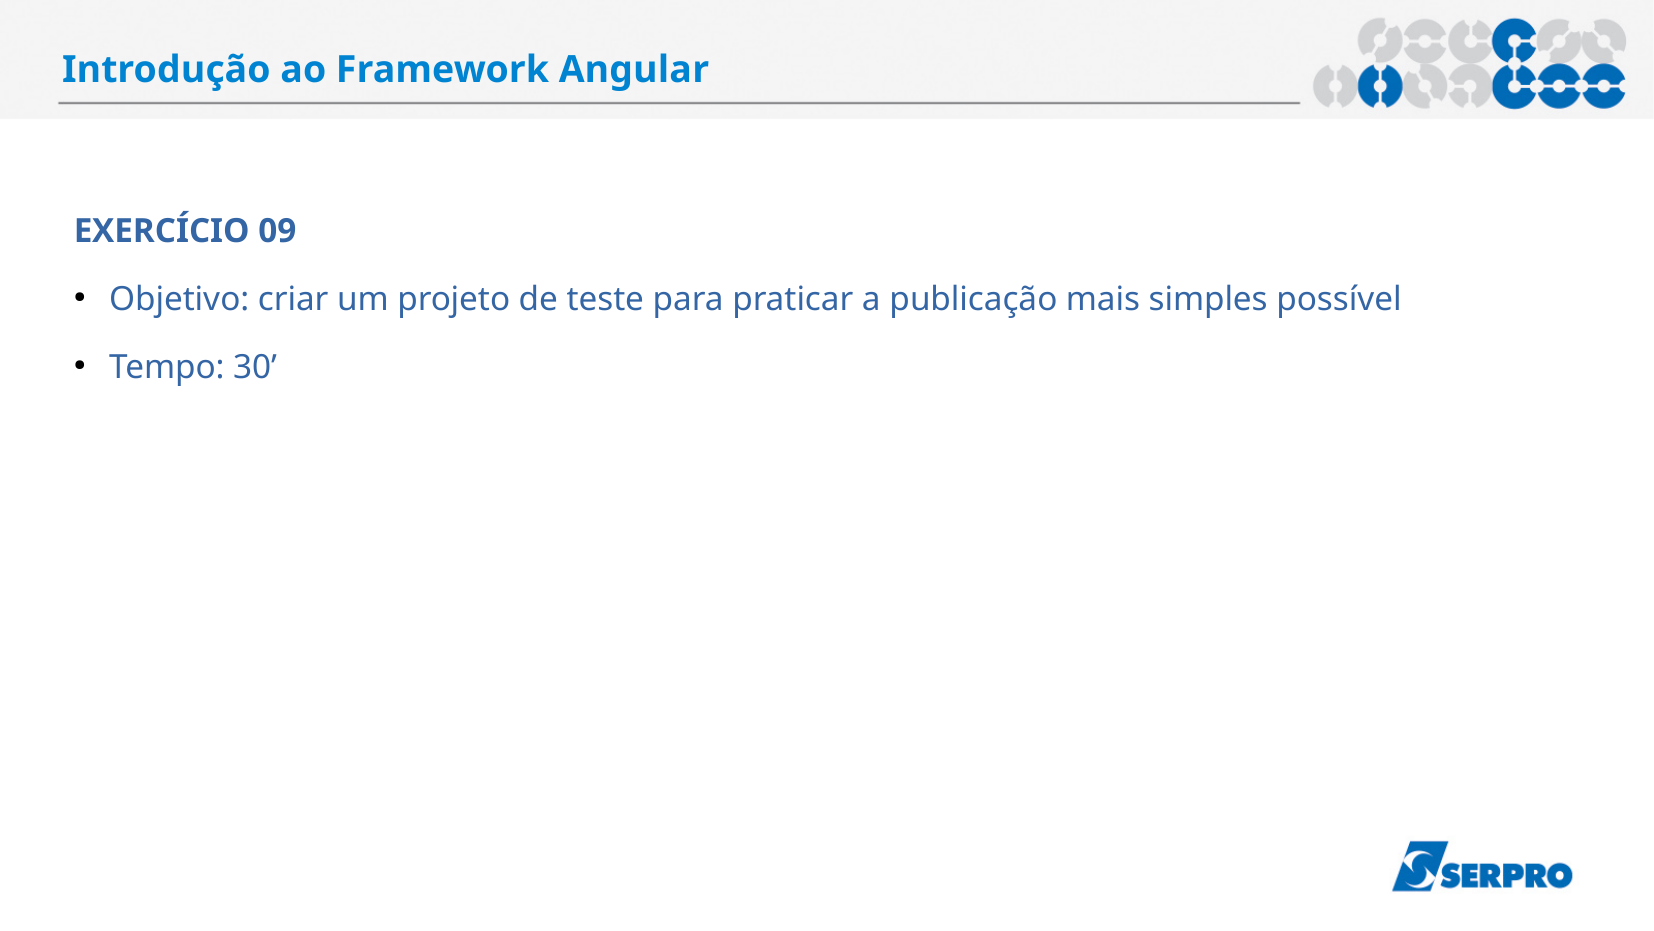

Introdução ao Framework Angular
EXERCÍCIO 09
Objetivo: criar um projeto de teste para praticar a publicação mais simples possível
Tempo: 30’